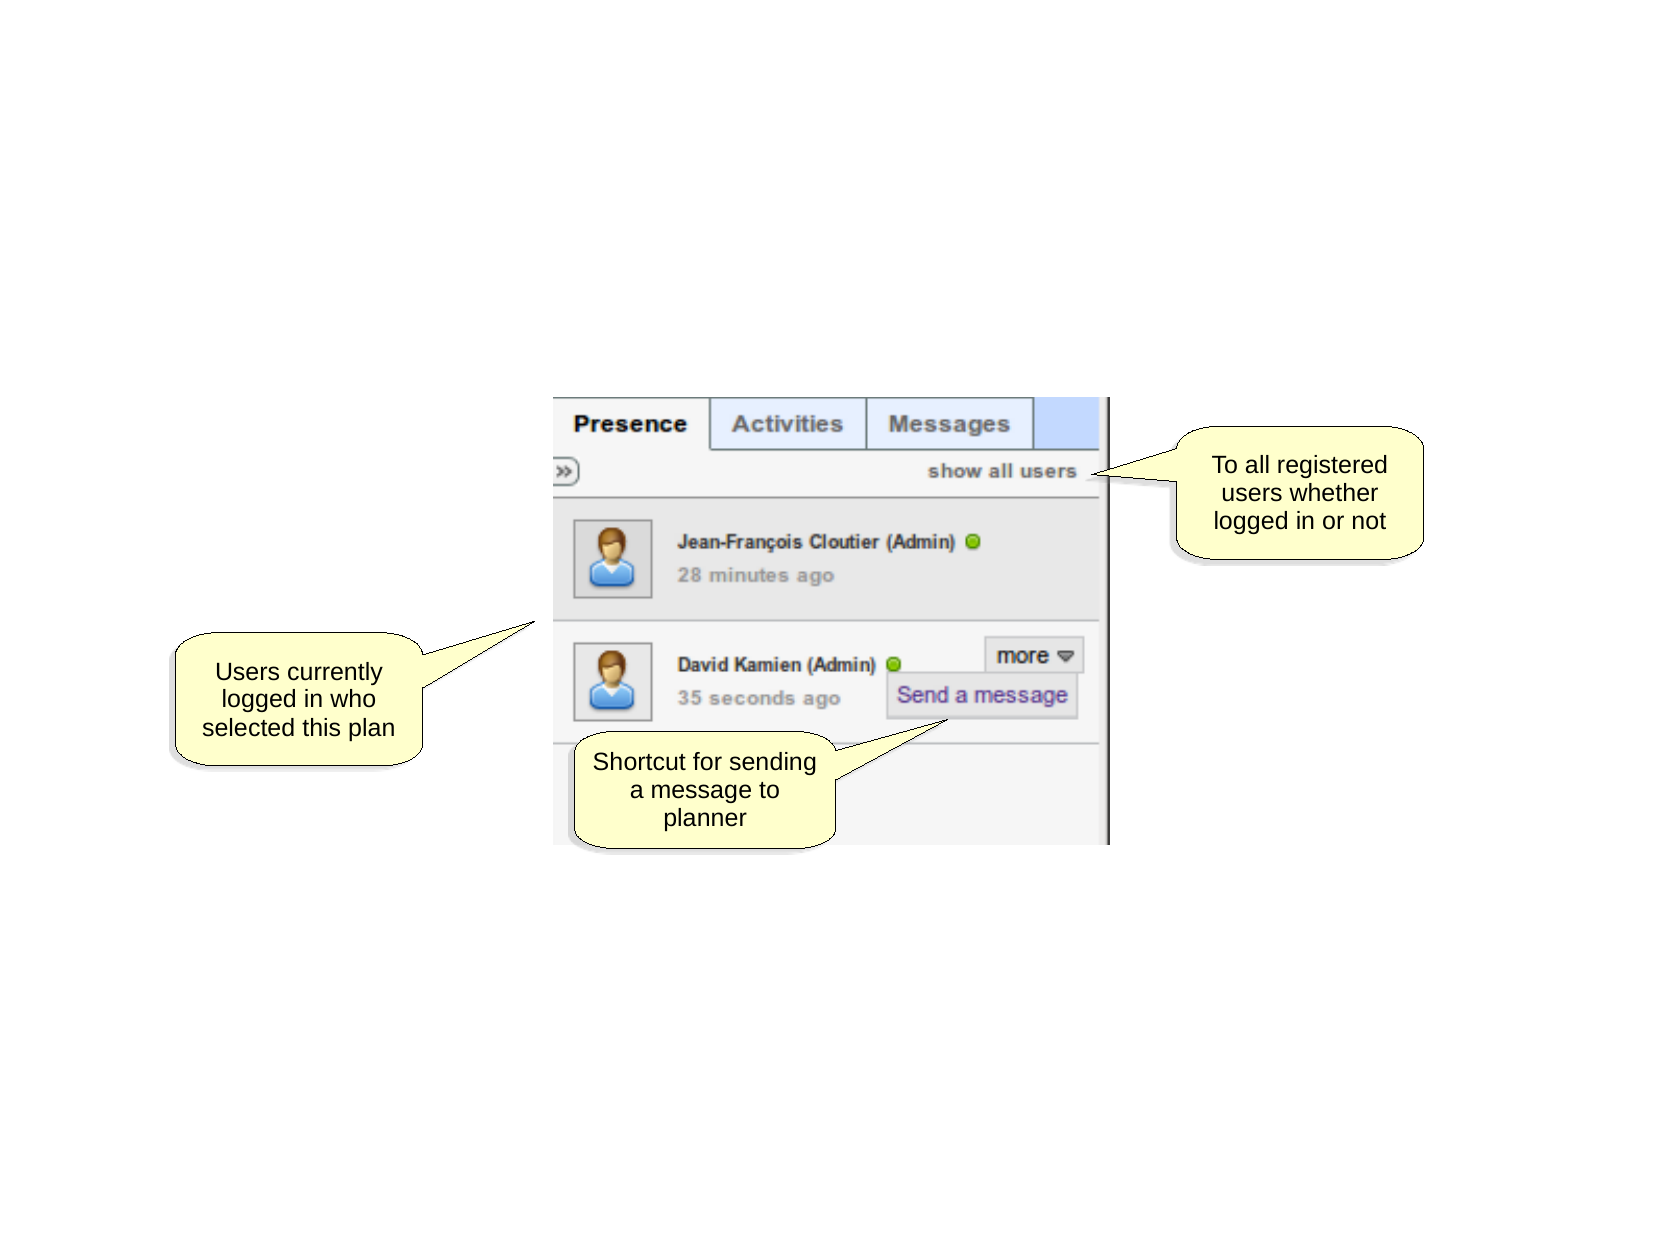

To all registered users whether logged in or not
Users currently logged in who selected this plan
Shortcut for sending a message to planner